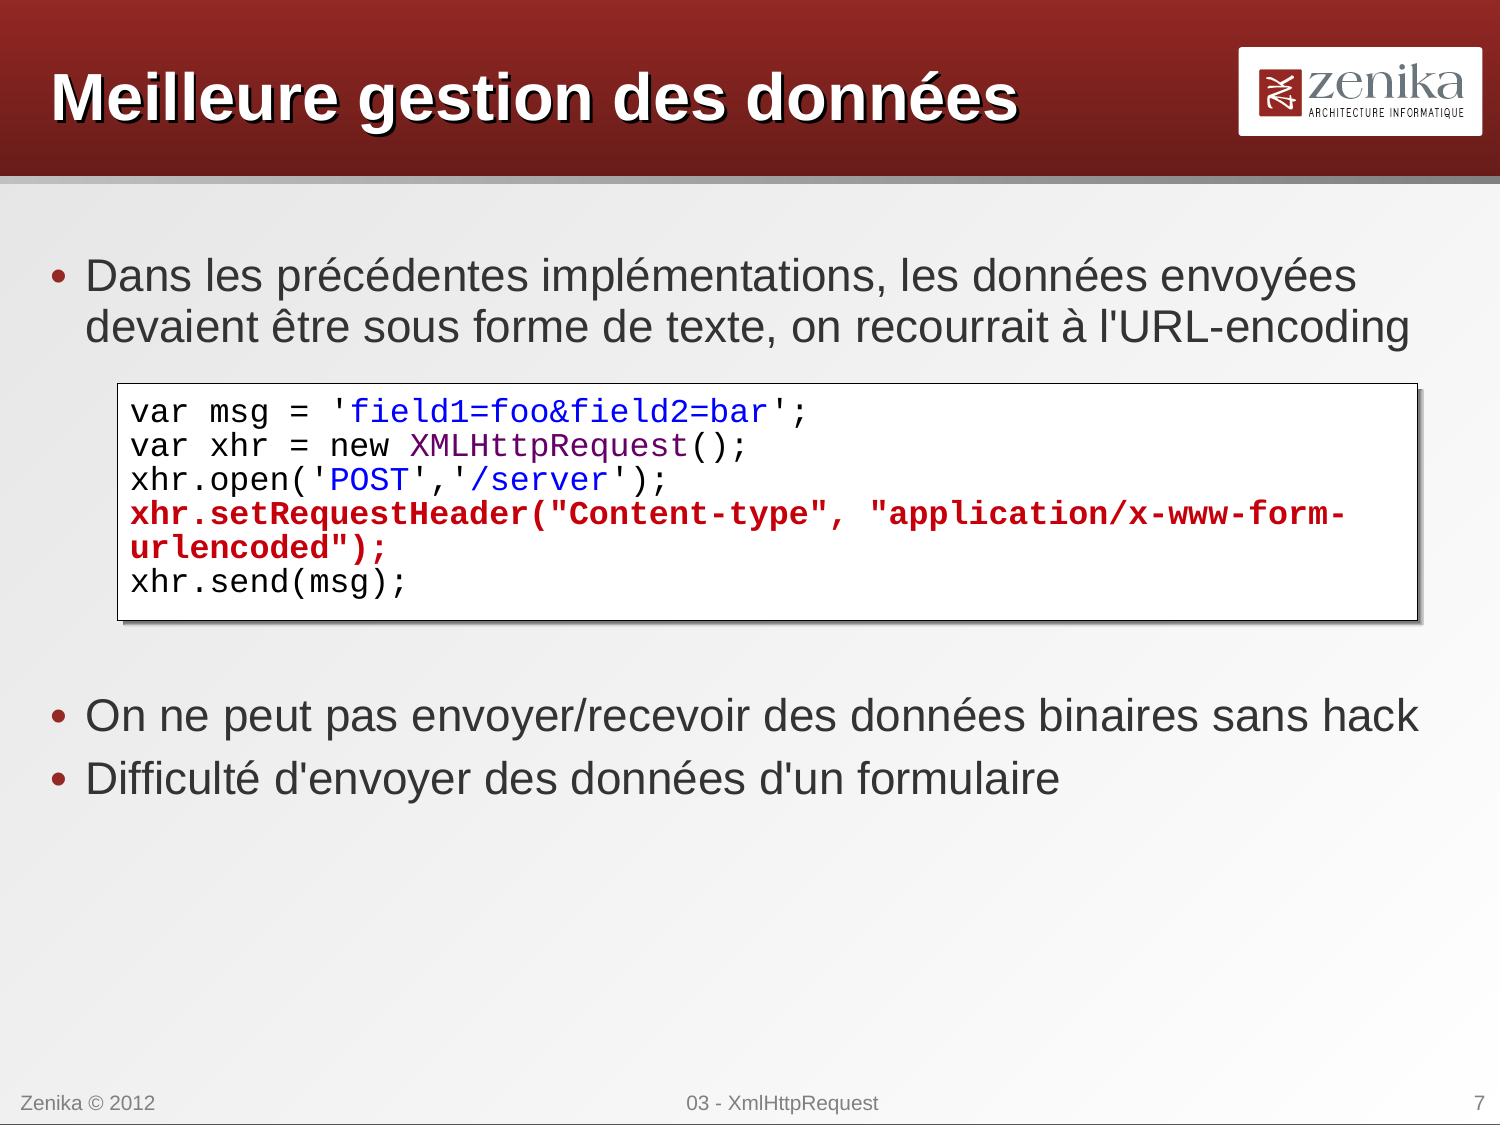

# Meilleure gestion des données
Dans les précédentes implémentations, les données envoyées devaient être sous forme de texte, on recourrait à l'URL-encoding
On ne peut pas envoyer/recevoir des données binaires sans hack
Difficulté d'envoyer des données d'un formulaire
var msg = 'field1=foo&field2=bar';
var xhr = new XMLHttpRequest();
xhr.open('POST','/server');
xhr.setRequestHeader("Content-type", "application/x-www-form-urlencoded");
xhr.send(msg);